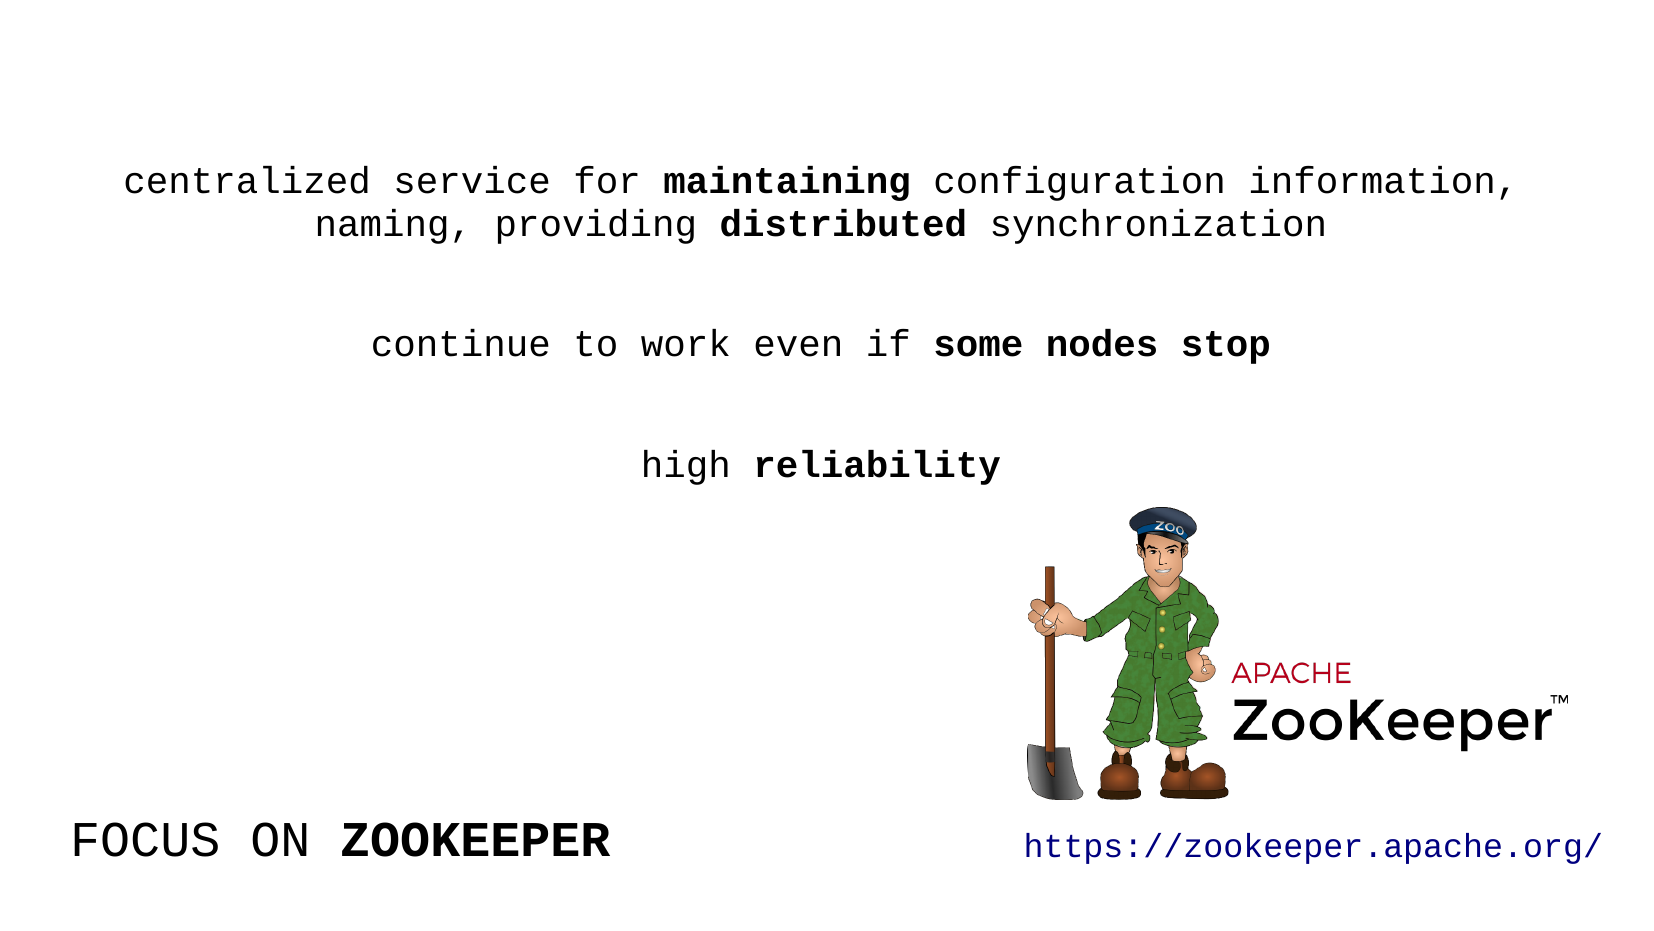

centralized service for maintaining configuration information, naming, providing distributed synchronization
continue to work even if some nodes stop
high reliability
# FOCUS ON ZOOKEEPER
https://zookeeper.apache.org/